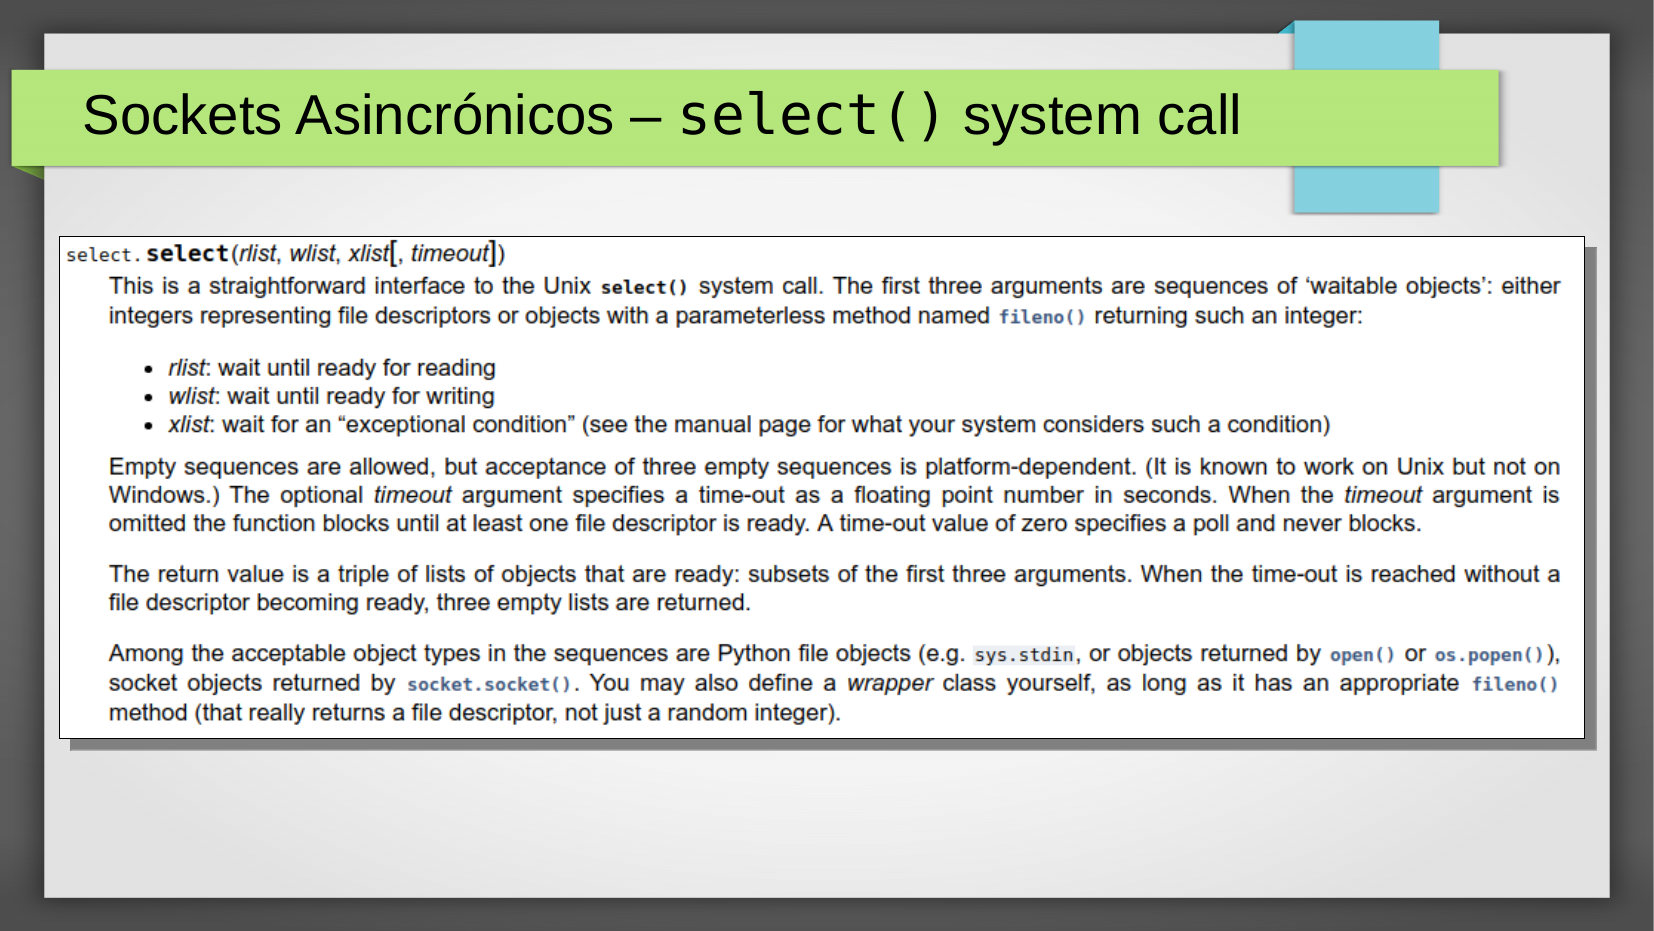

# Sockets Asincrónicos – select() system call